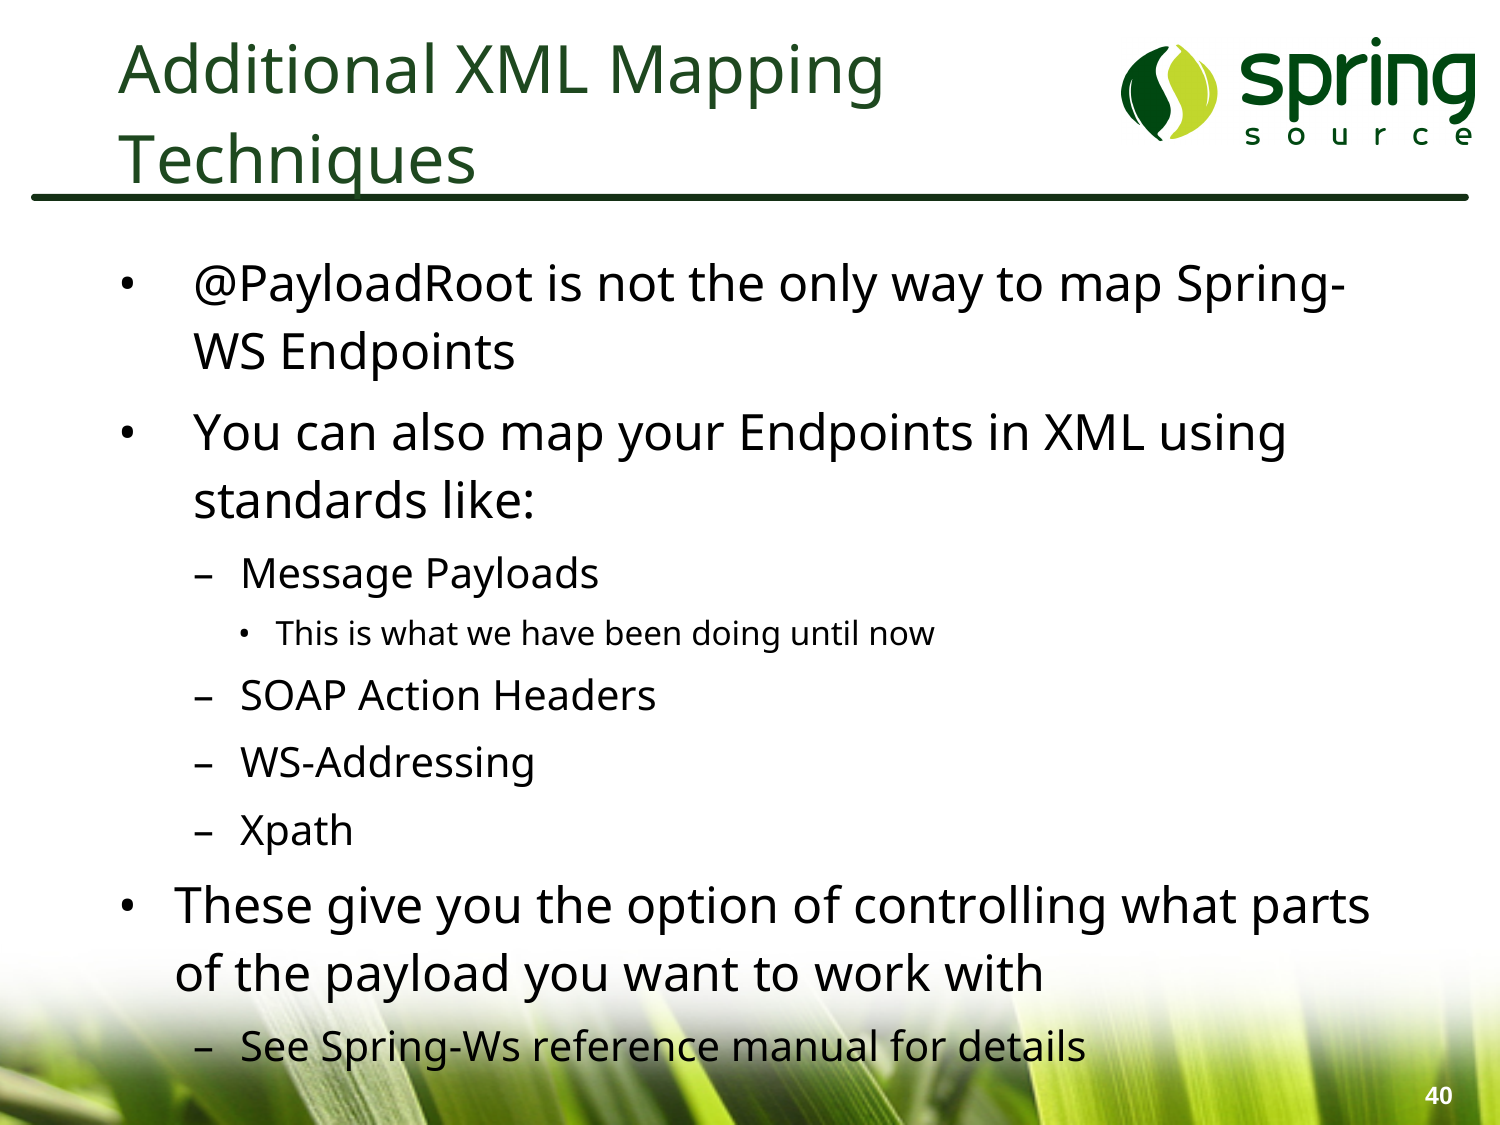

# Additional XML Mapping Techniques
@PayloadRoot is not the only way to map Spring-WS Endpoints
You can also map your Endpoints in XML using standards like:
Message Payloads
This is what we have been doing until now
SOAP Action Headers
WS-Addressing
Xpath
These give you the option of controlling what parts of the payload you want to work with
See Spring-Ws reference manual for details